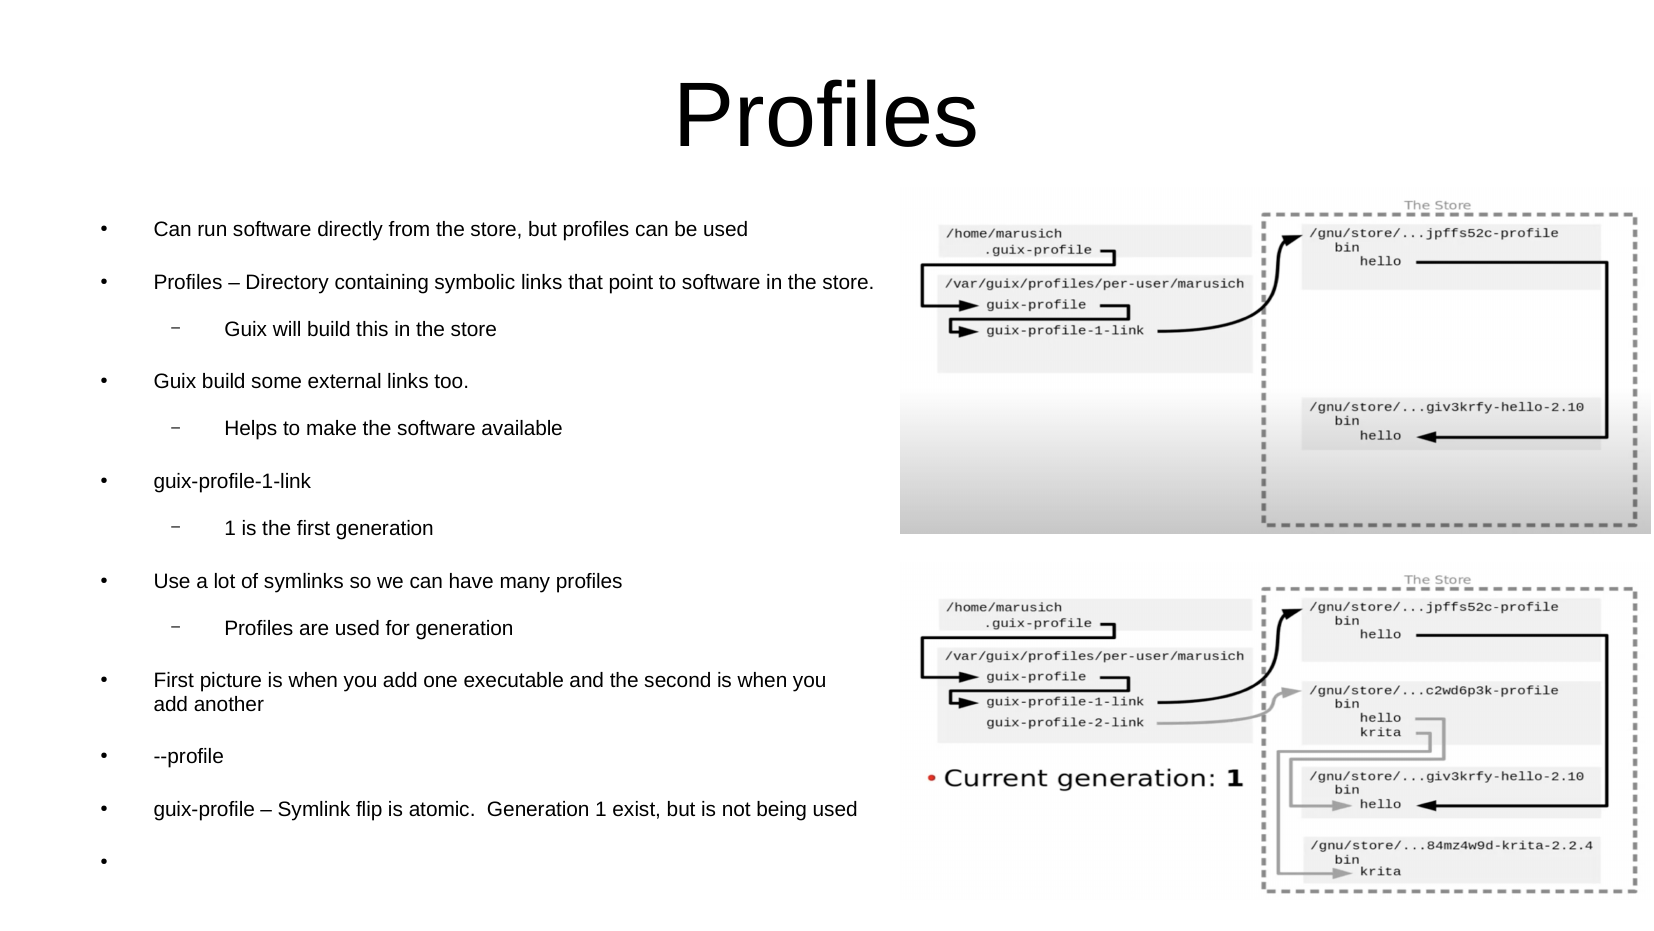

# Profiles
Can run software directly from the store, but profiles can be used
Profiles – Directory containing symbolic links that point to software in the store.
Guix will build this in the store
Guix build some external links too.
Helps to make the software available
guix-profile-1-link
1 is the first generation
Use a lot of symlinks so we can have many profiles
Profiles are used for generation
First picture is when you add one executable and the second is when you
add another
--profile
guix-profile – Symlink flip is atomic. Generation 1 exist, but is not being used